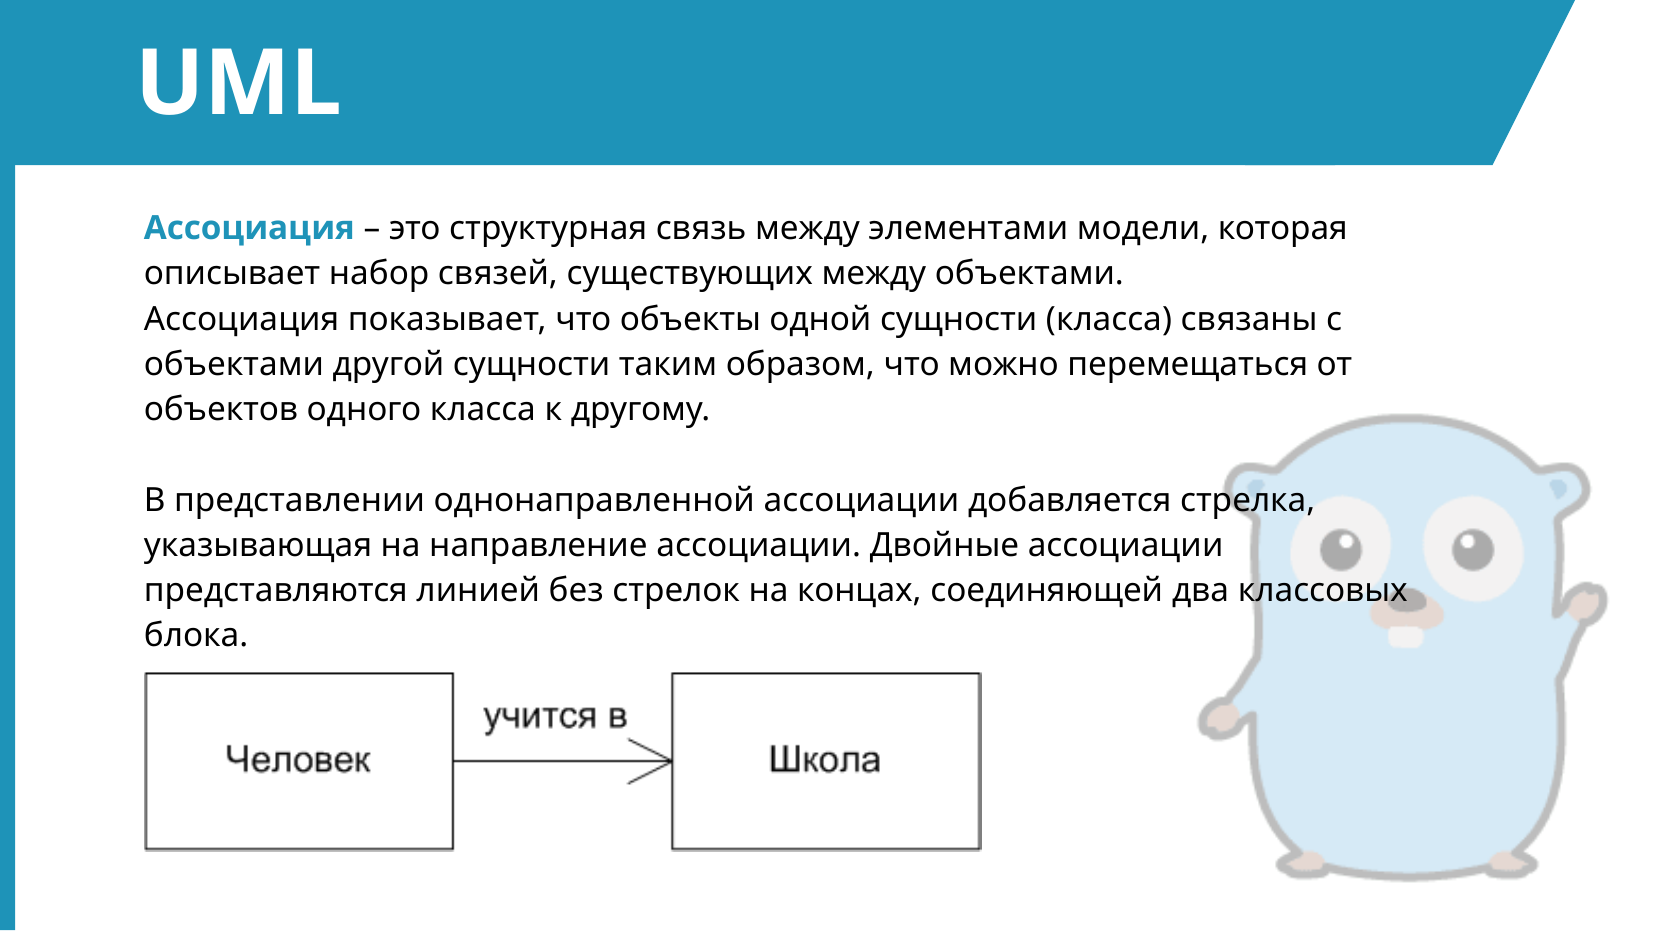

# UML
Ассоциация – это структурная связь между элементами модели, которая описывает набор связей, существующих между объектами.
Ассоциация показывает, что объекты одной сущности (класса) связаны с объектами другой сущности таким образом, что можно перемещаться от объектов одного класса к другому.
В представлении однонаправленной ассоциации добавляется стрелка, указывающая на направление ассоциации. Двойные ассоциации представляются линией без стрелок на концах, соединяющей два классовых блока.